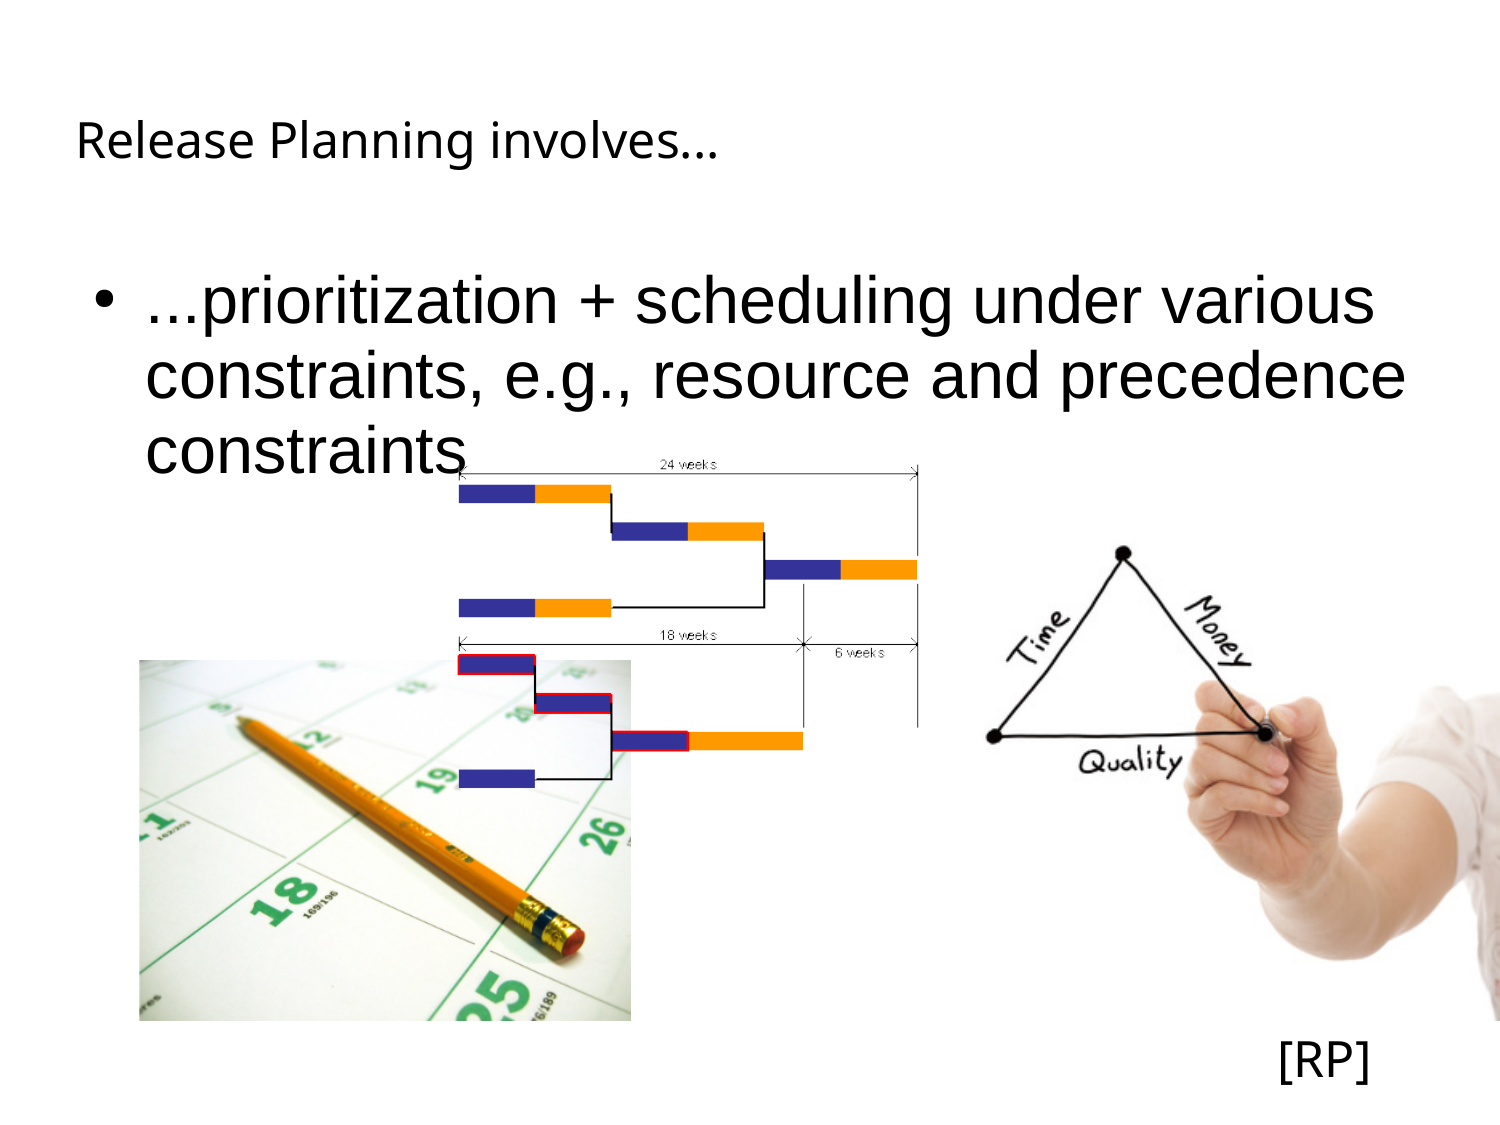

# Release Planning involves...
...prioritization + scheduling under various constraints, e.g., resource and precedence constraints
[RP]